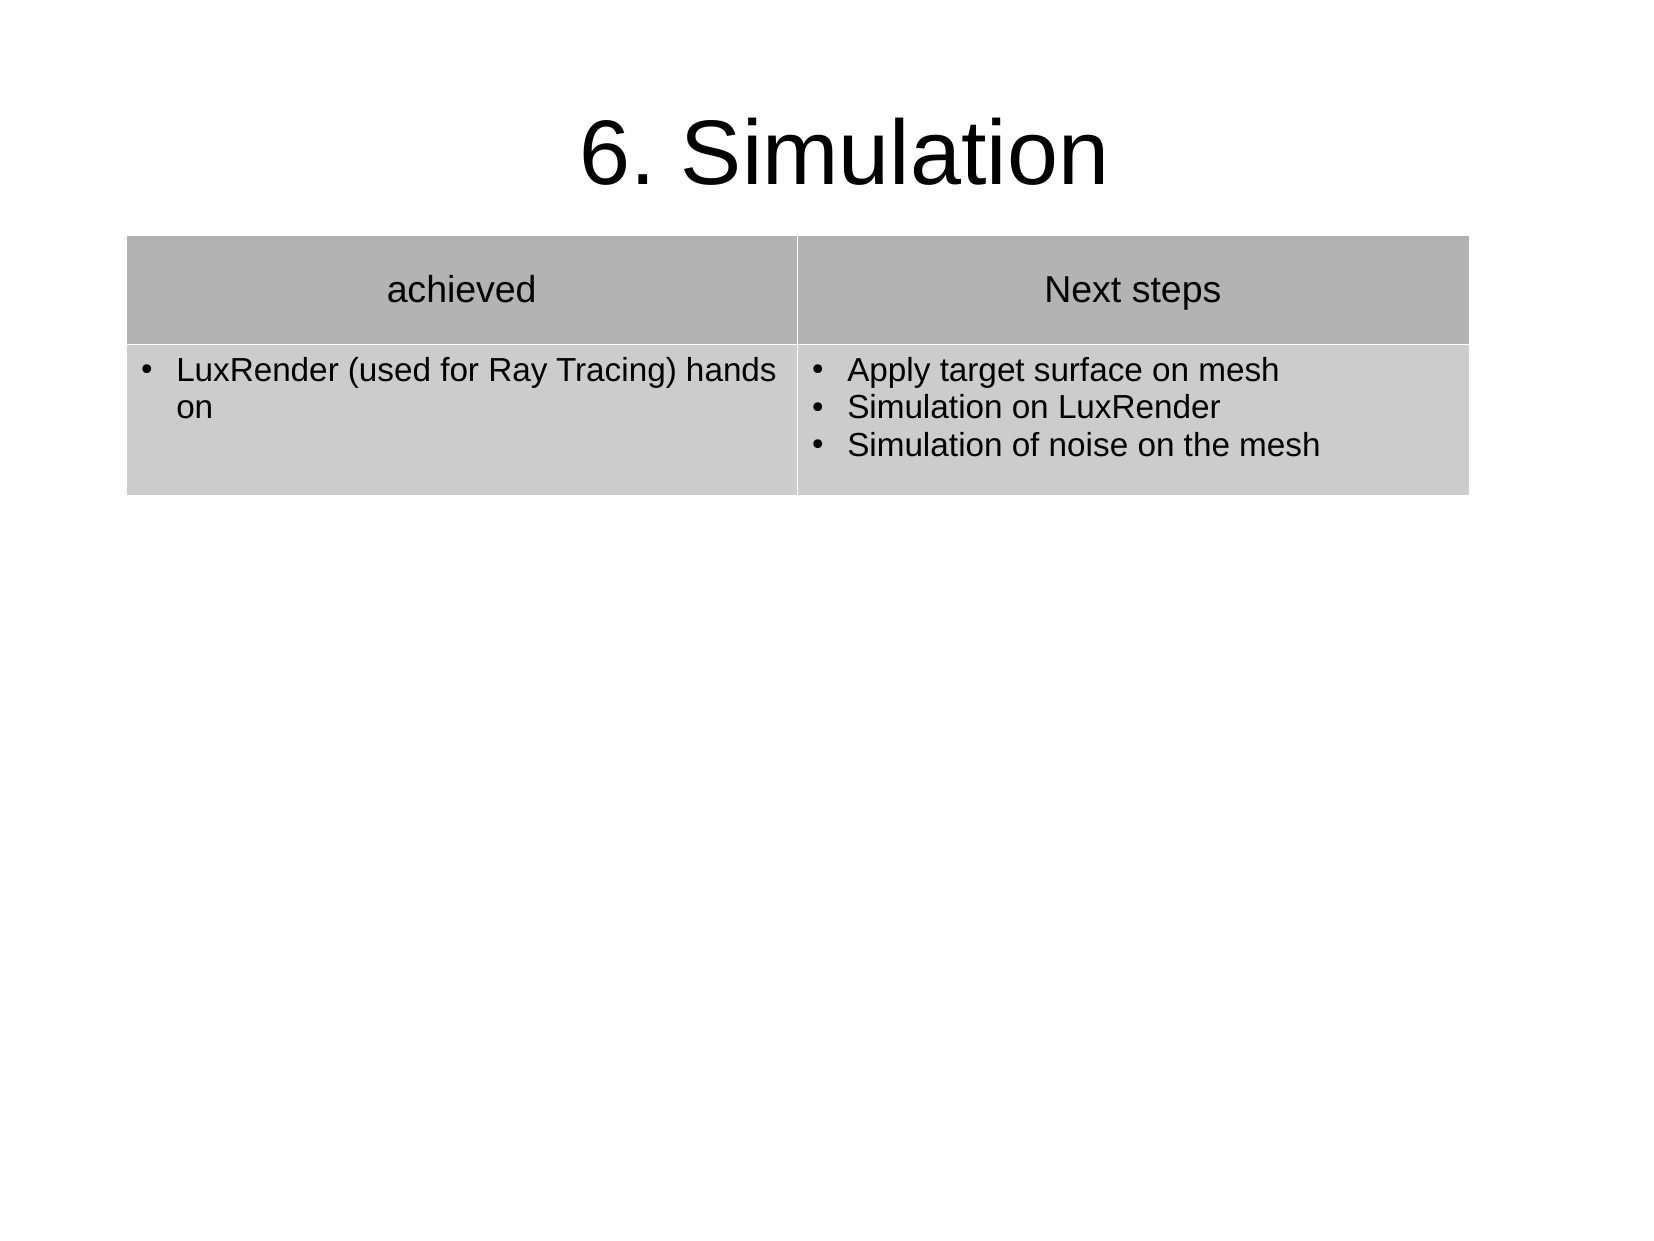

# 6. Simulation
| achieved | Next steps |
| --- | --- |
| LuxRender (used for Ray Tracing) hands on | Apply target surface on mesh Simulation on LuxRender Simulation of noise on the mesh |